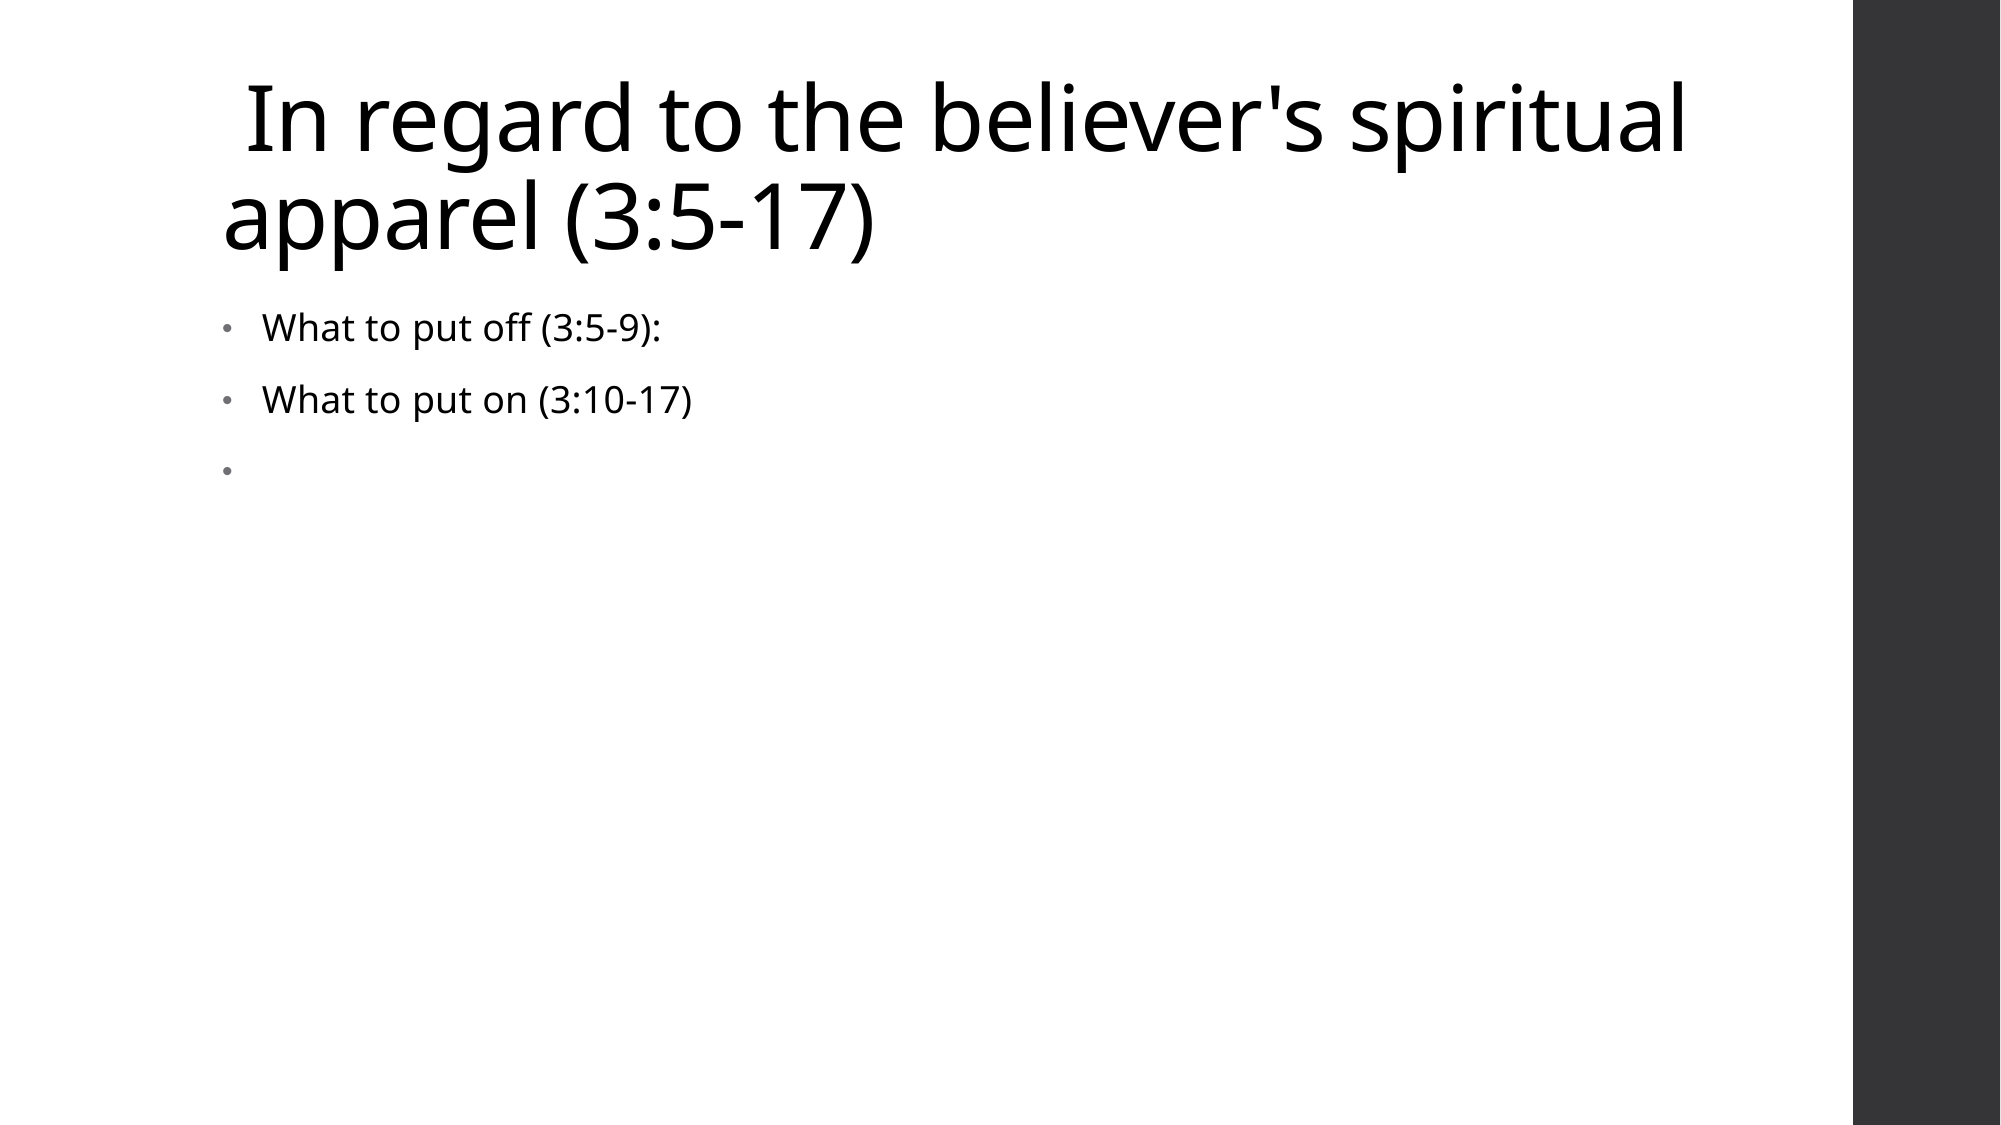

# In regard to the believer's spiritual apparel (3:5-17)
 What to put off (3:5-9):
 What to put on (3:10-17)